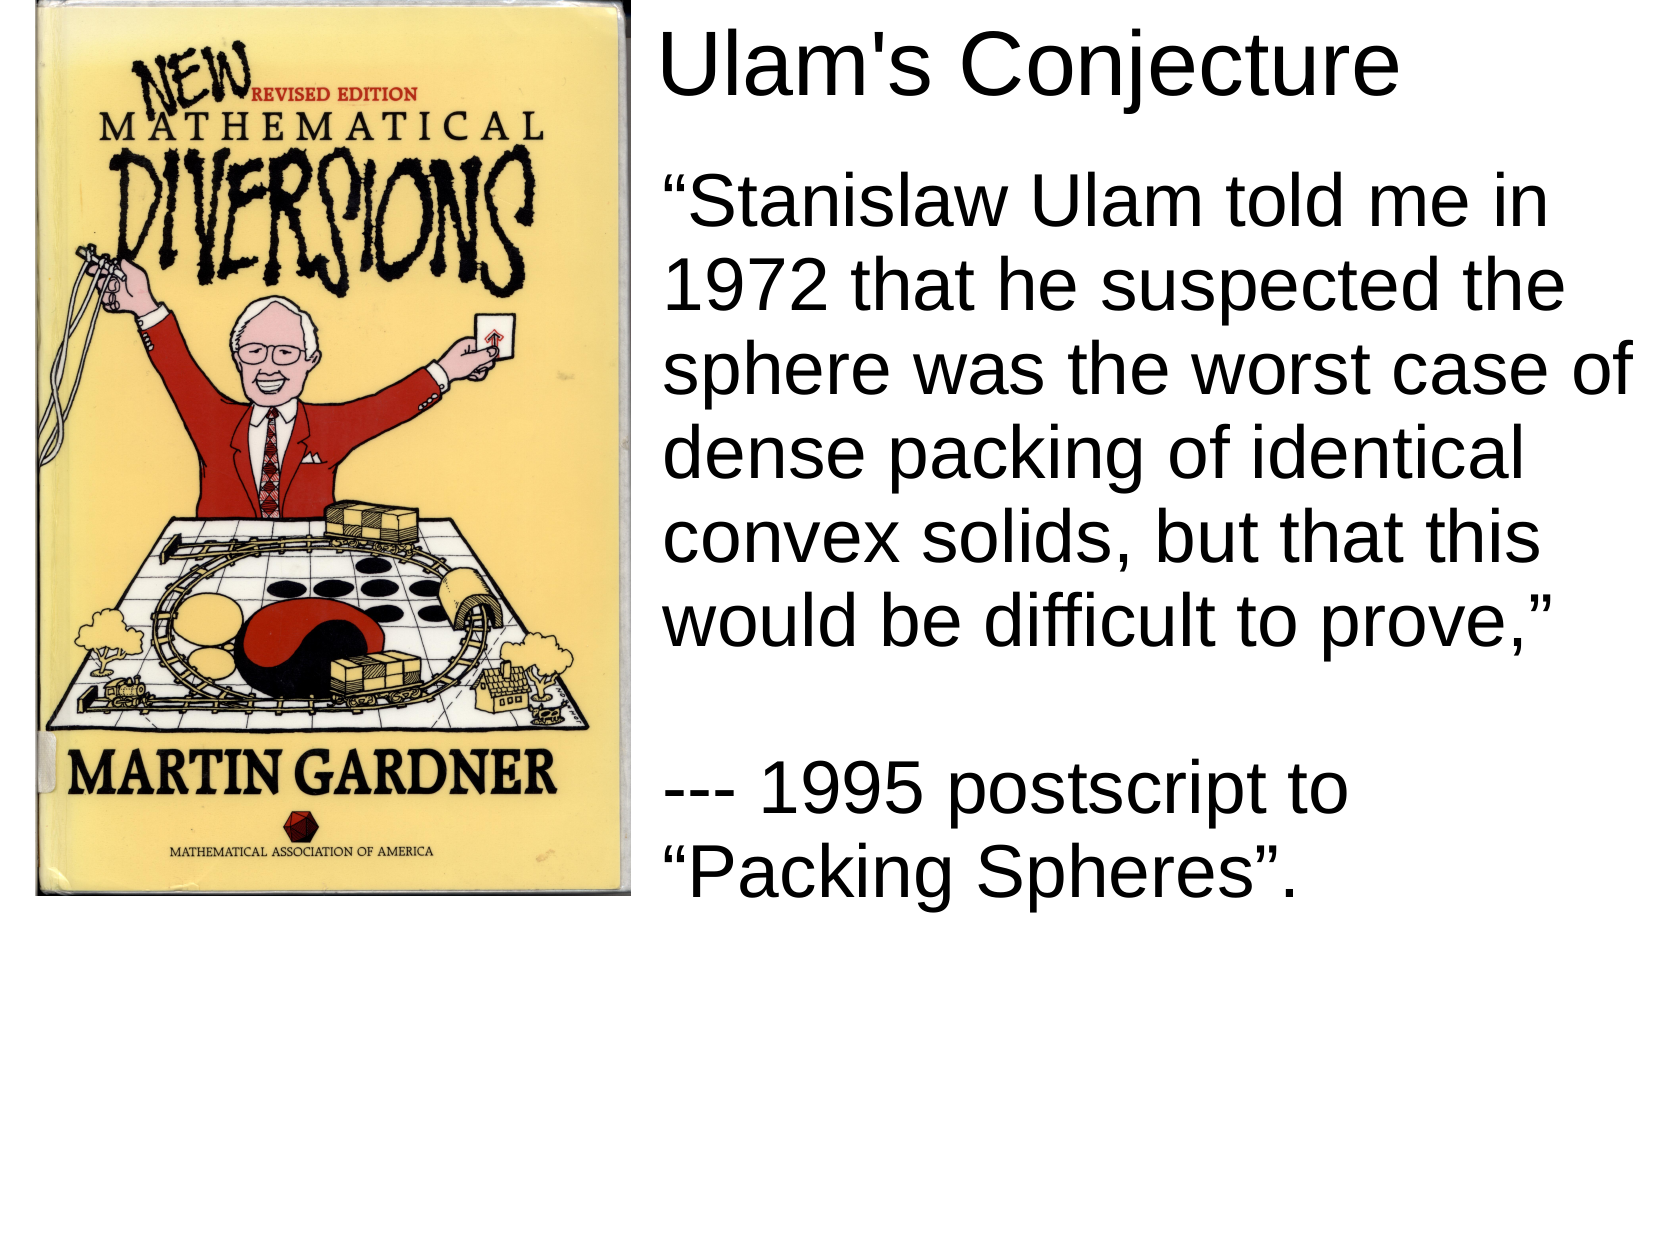

Ulam's Conjecture
“Stanislaw Ulam told me in
1972 that he suspected the
sphere was the worst case of
dense packing of identical
convex solids, but that this
would be difficult to prove,”
--- 1995 postscript to
“Packing Spheres”.